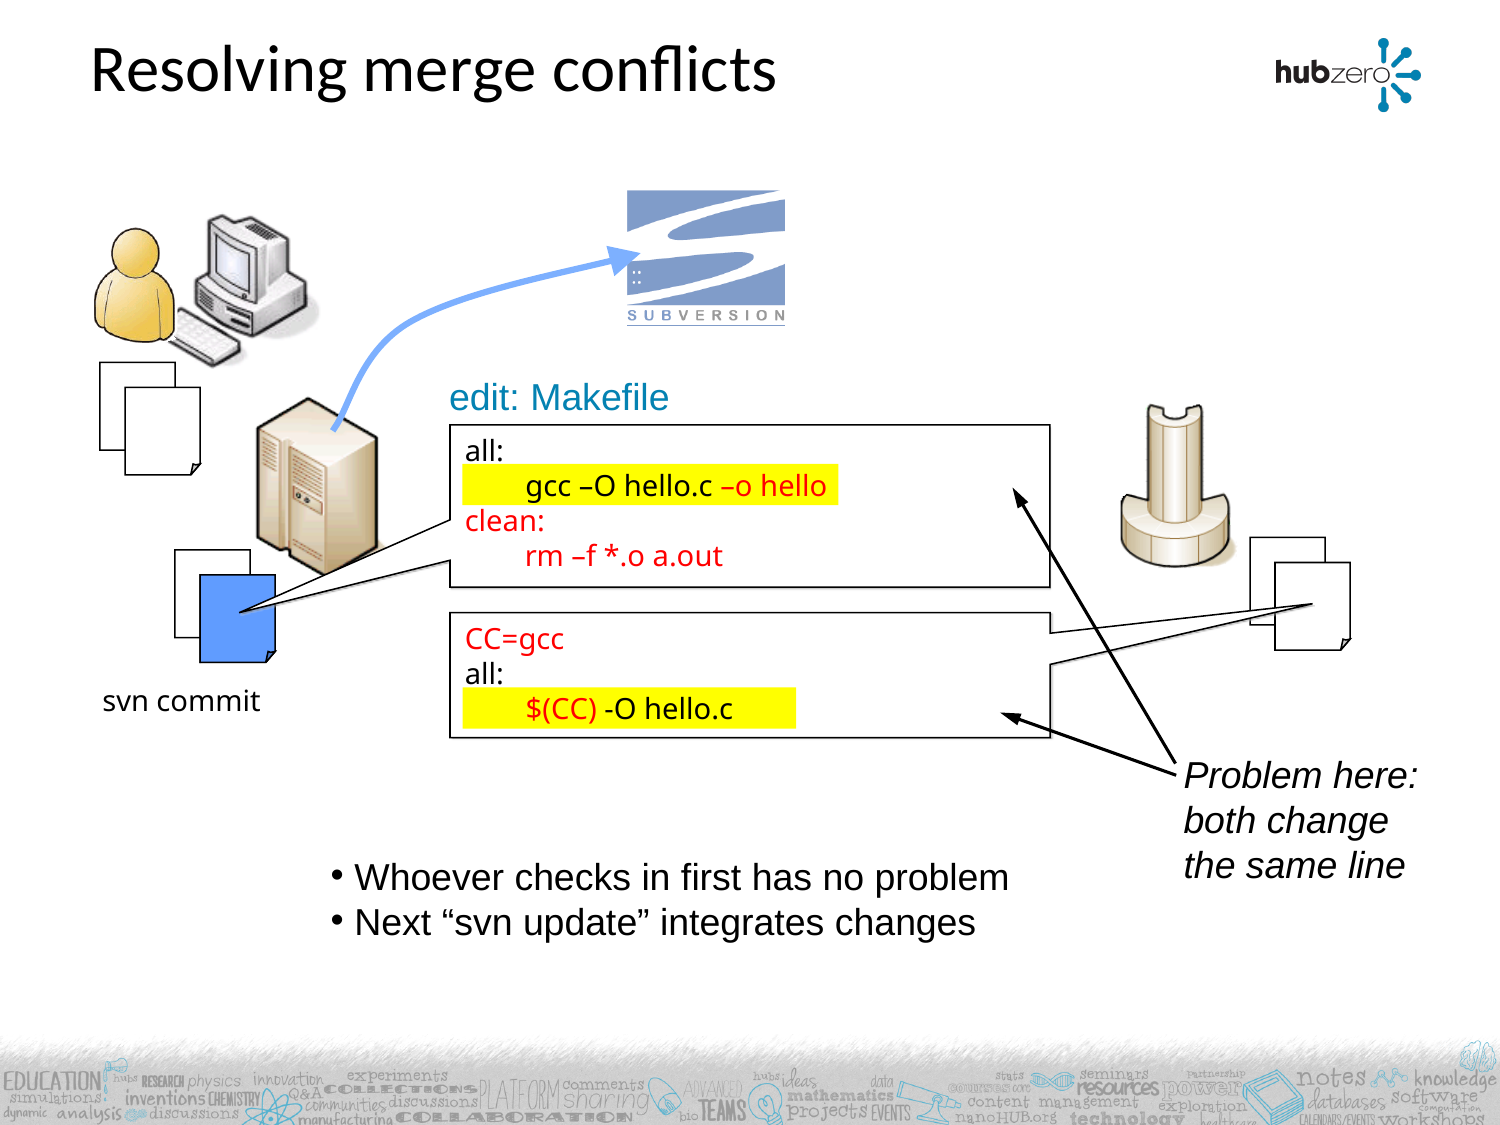

Resolving merge conflicts
edit: Makefile
all:
 gcc –O hello.c –o hello
clean:
 rm –f *.o a.out
 gcc –O hello.c –o hello
 $(CC) -O hello.c
Problem here:
both change
the same line
CC=gcc
all:
 $(CC) -O hello.c
svn commit
 Whoever checks in first has no problem
 Next “svn update” integrates changes